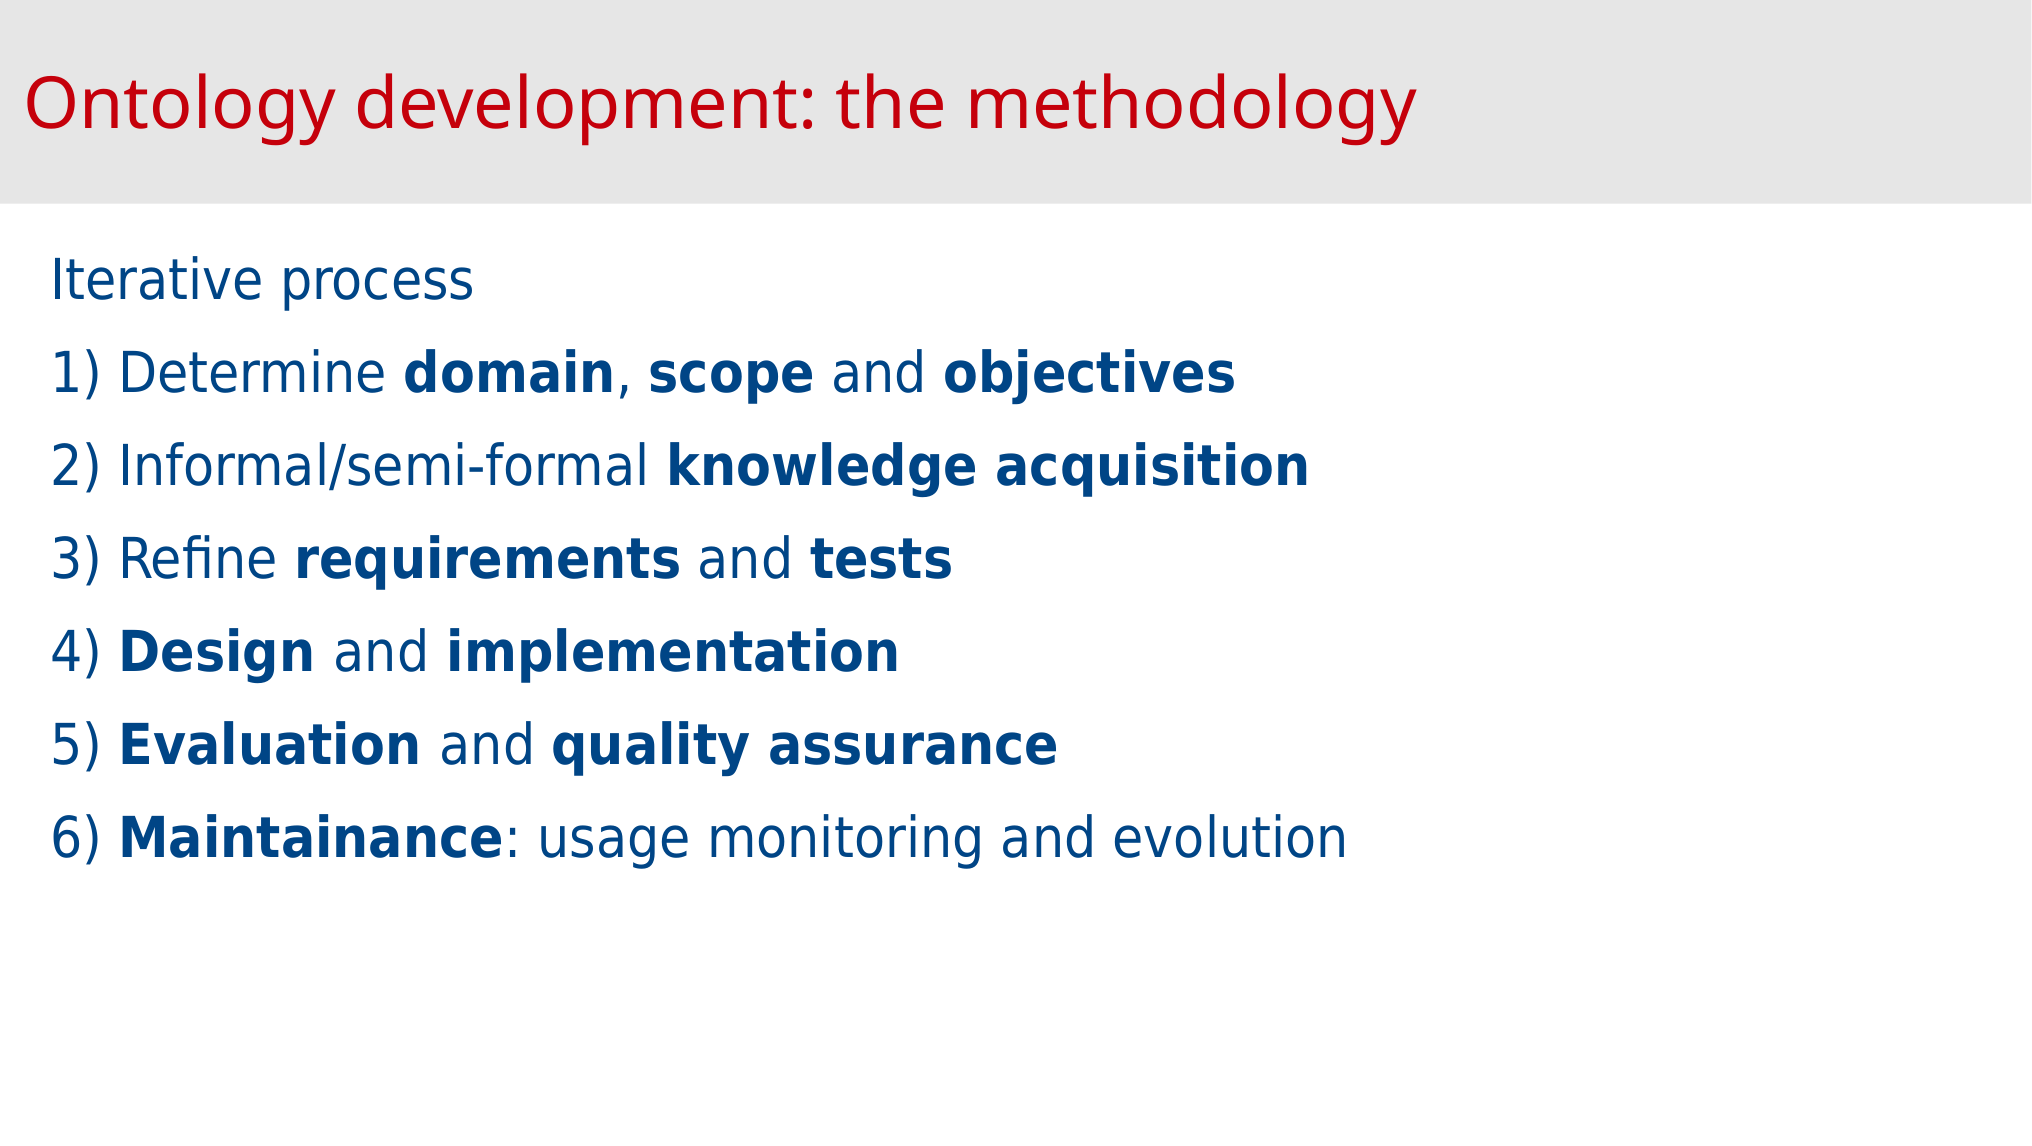

# Ontology development: the methodology
Iterative process
1) Determine domain, scope and objectives
2) Informal/semi-formal knowledge acquisition
3) Refine requirements and tests
4) Design and implementation
5) Evaluation and quality assurance
6) Maintainance: usage monitoring and evolution